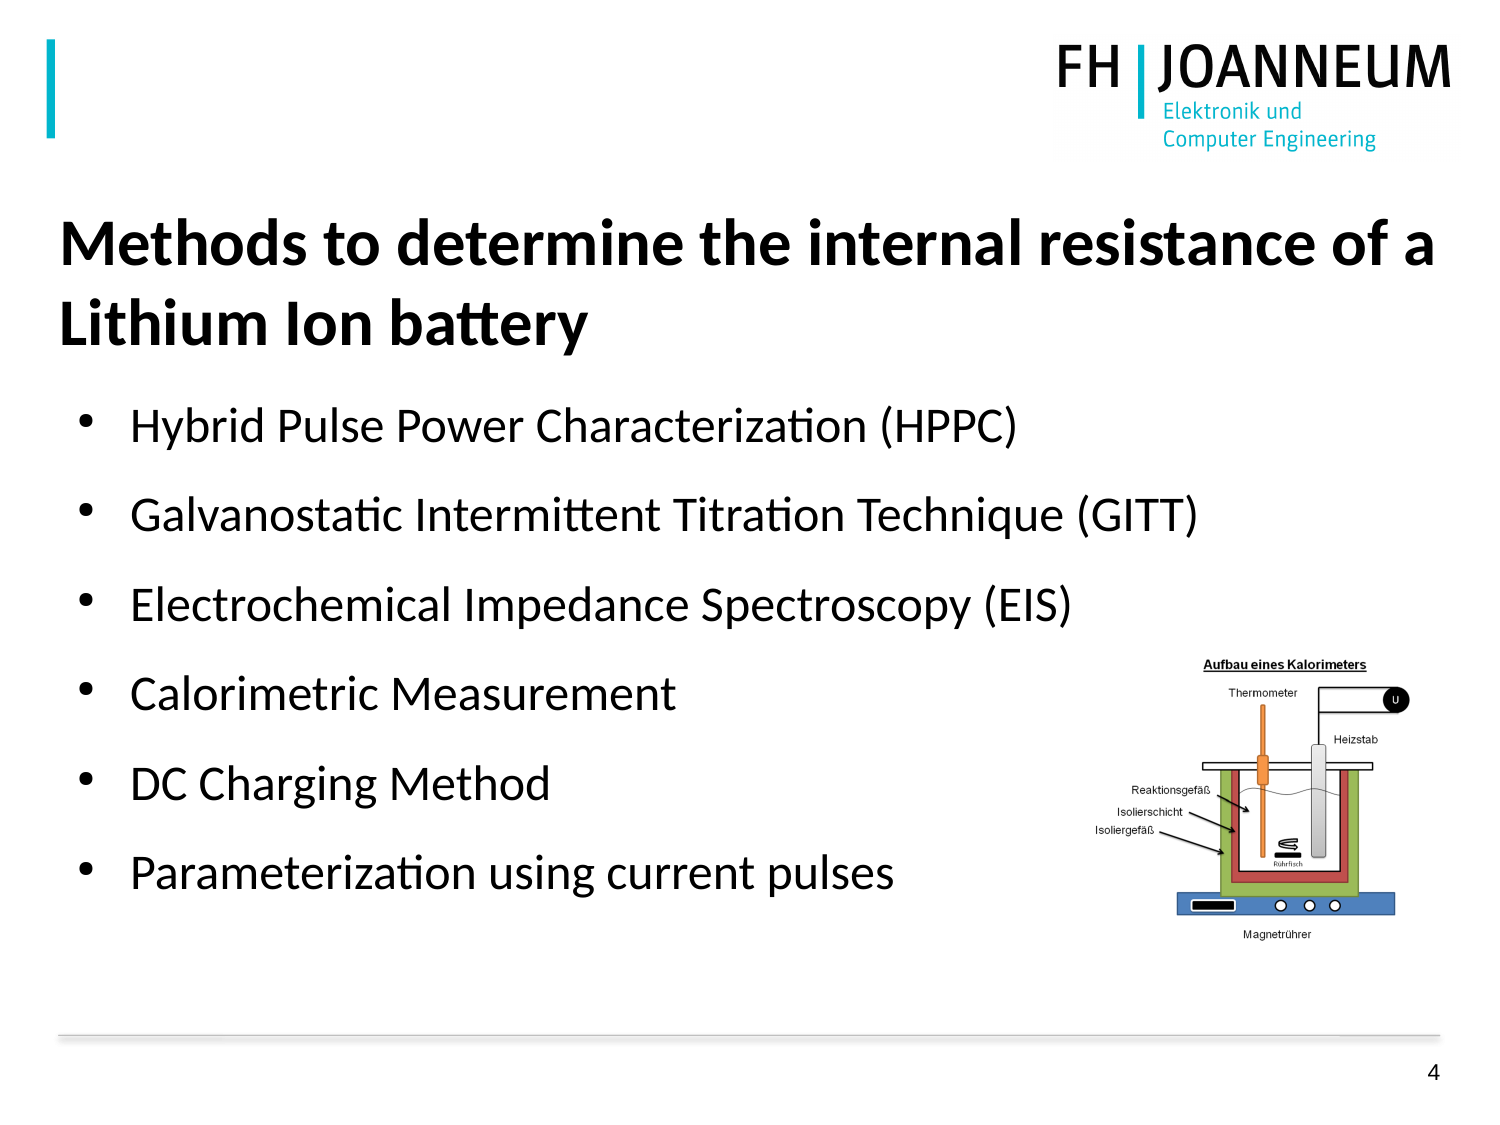

# Methods to determine the internal resistance of a Lithium Ion battery
Hybrid Pulse Power Characterization (HPPC)
Galvanostatic Intermittent Titration Technique (GITT)
Electrochemical Impedance Spectroscopy (EIS)
Calorimetric Measurement
DC Charging Method
Parameterization using current pulses
4